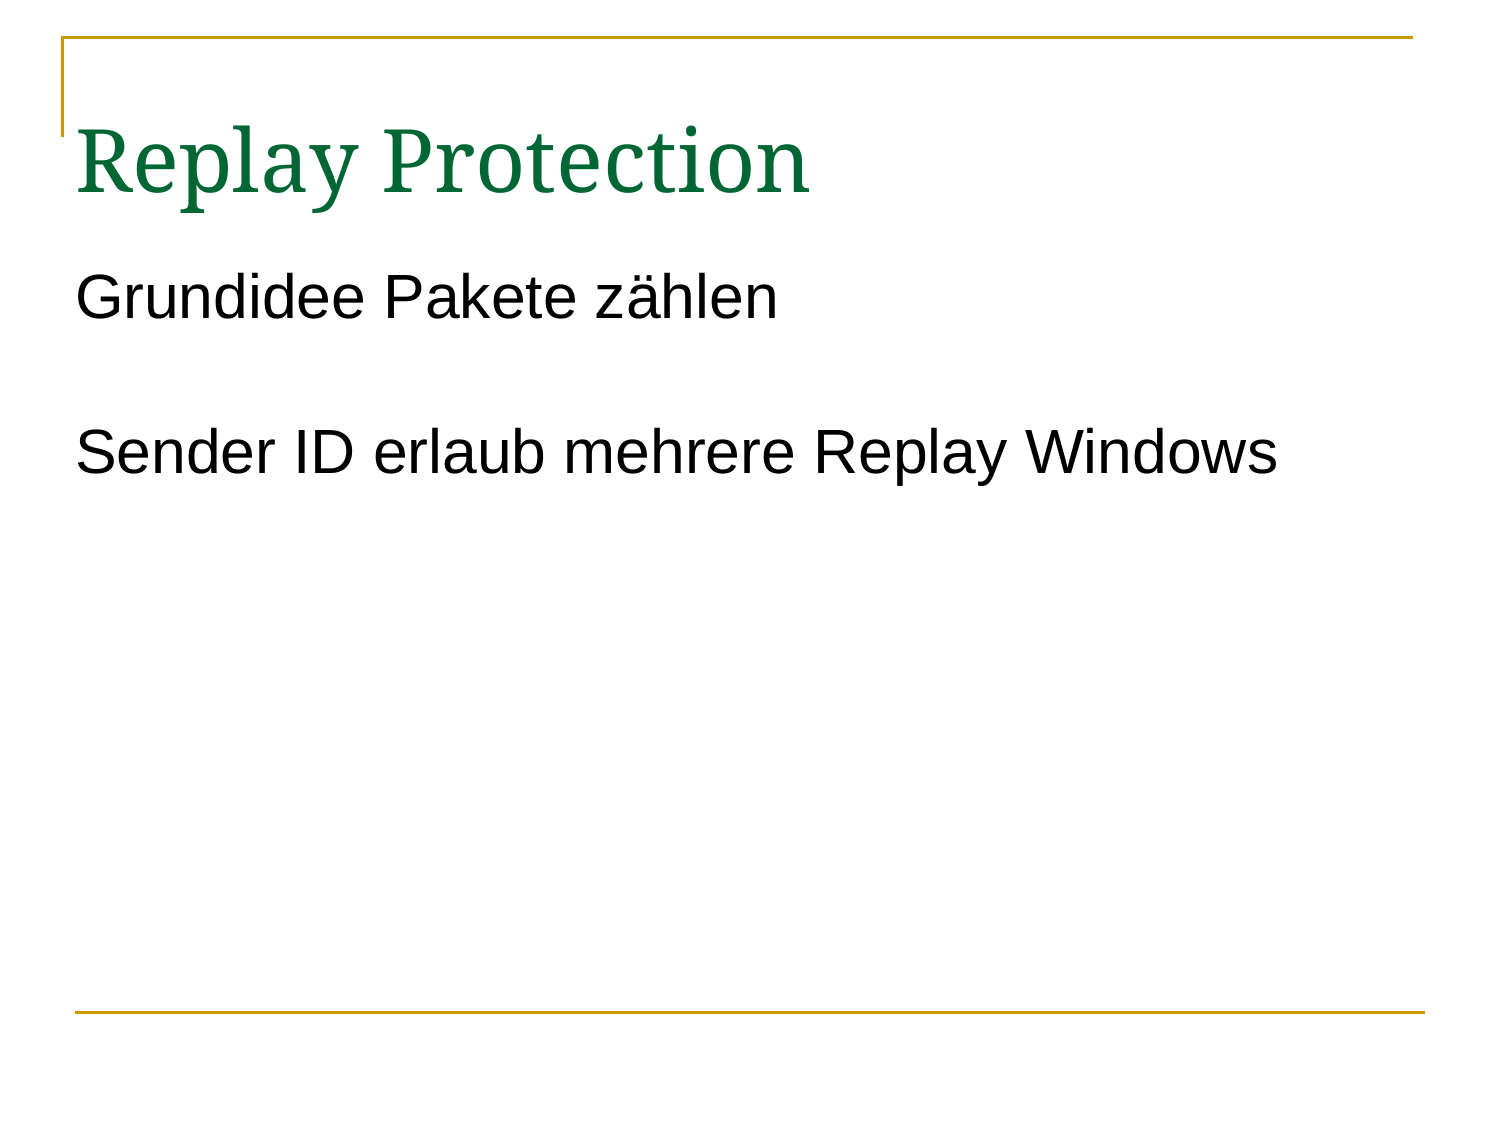

# Replay Protection
Grundidee Pakete zählen
Sender ID erlaub mehrere Replay Windows